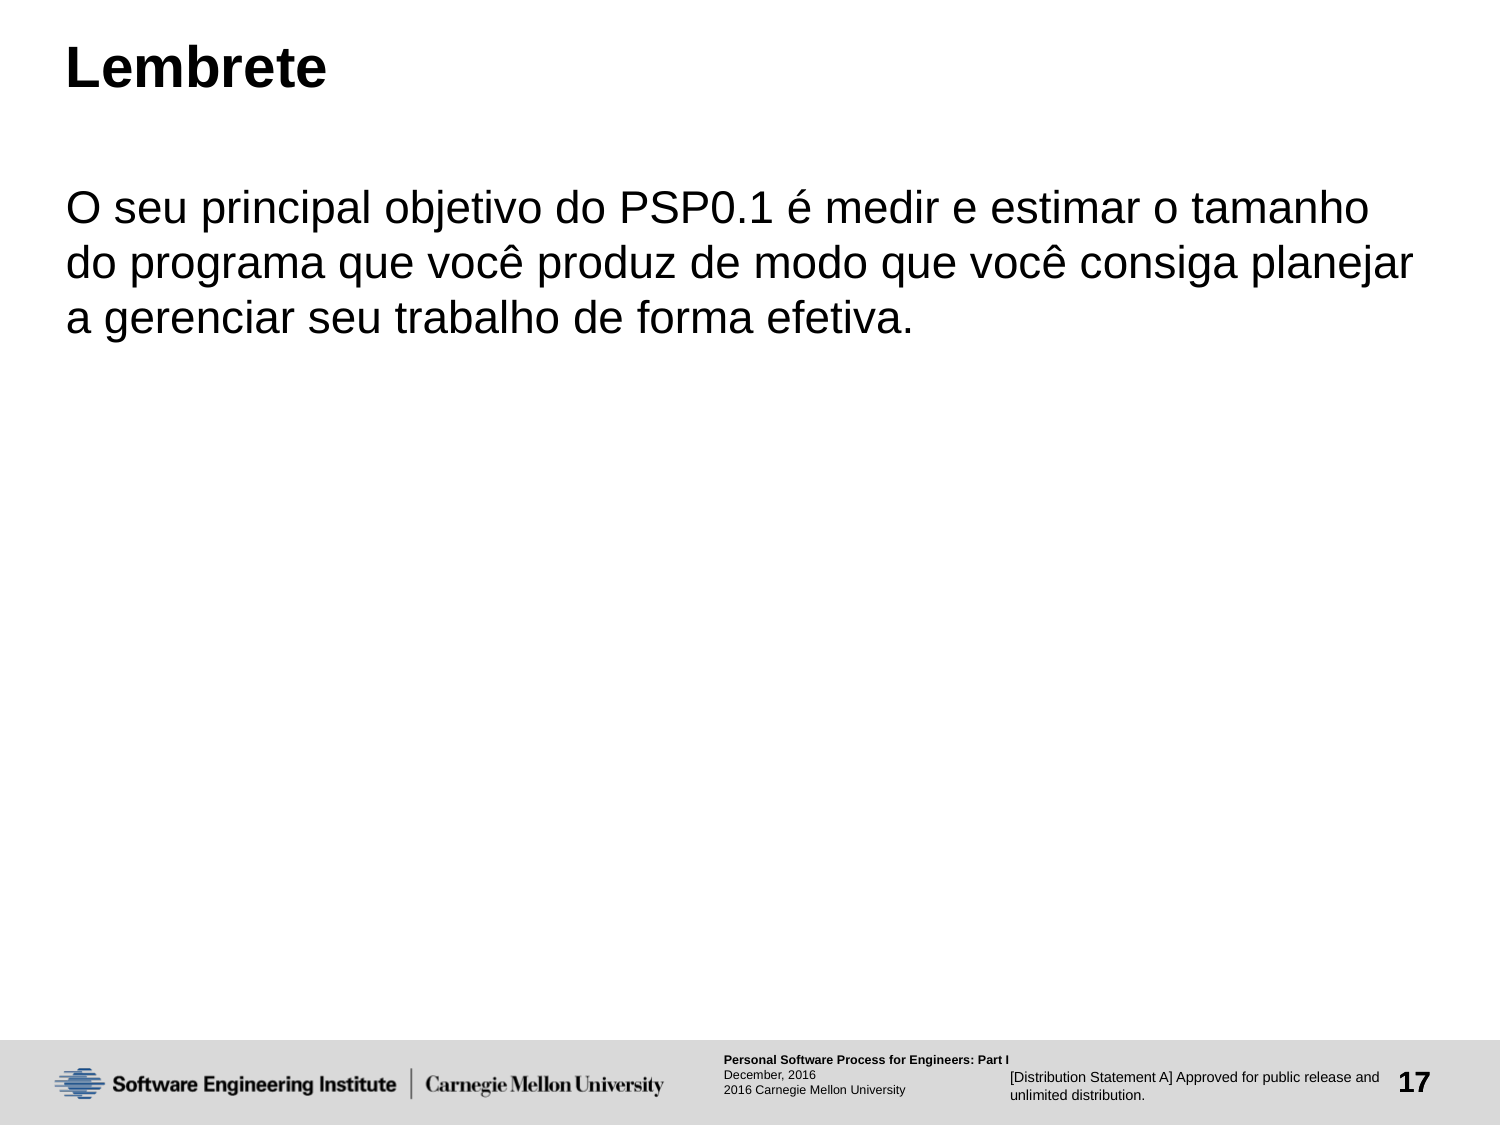

# Lembrete
O seu principal objetivo do PSP0.1 é medir e estimar o tamanho do programa que você produz de modo que você consiga planejar a gerenciar seu trabalho de forma efetiva.